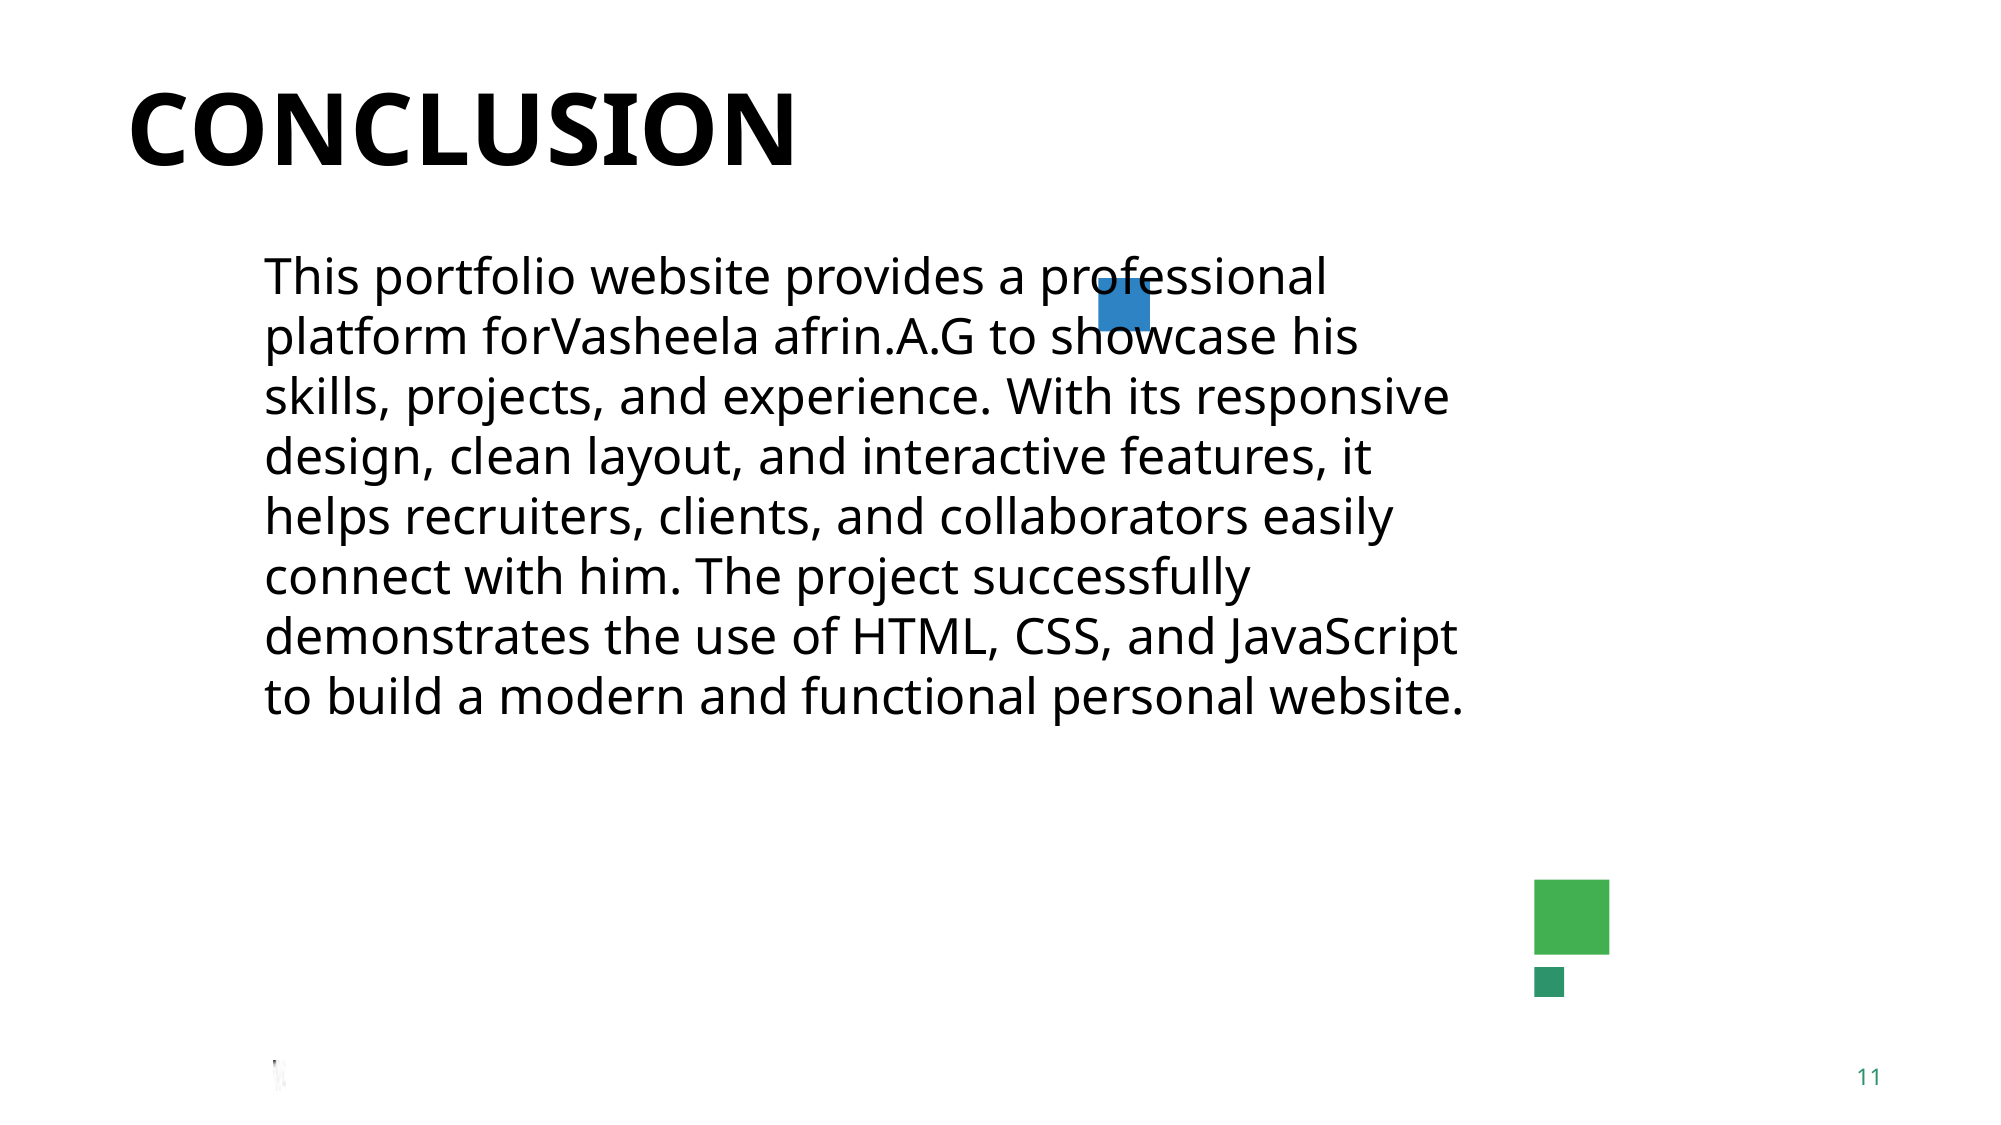

# CONCLUSION
This portfolio website provides a professional platform forVasheela afrin.A.G to showcase his skills, projects, and experience. With its responsive design, clean layout, and interactive features, it helps recruiters, clients, and collaborators easily connect with him. The project successfully demonstrates the use of HTML, CSS, and JavaScript to build a modern and functional personal website.